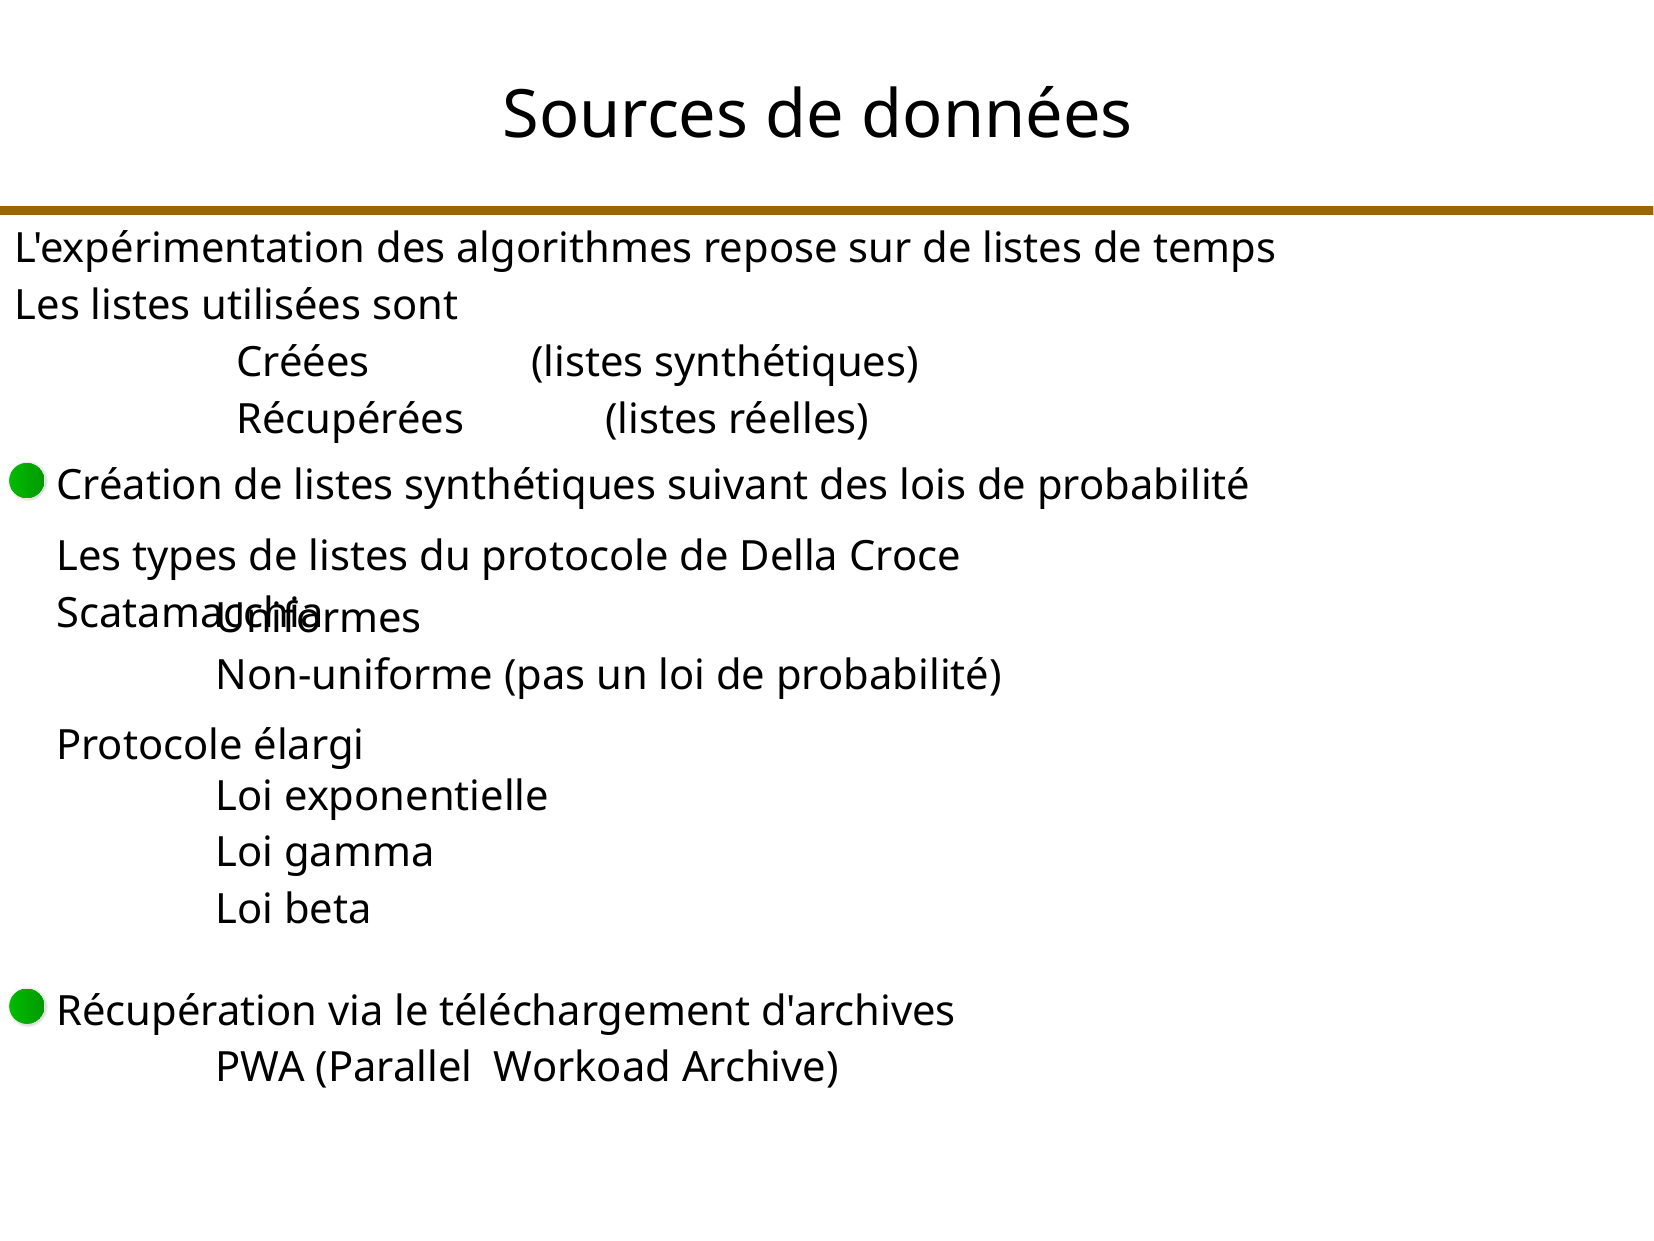

# Sources de données
L'expérimentation des algorithmes repose sur de listes de temps
Les listes utilisées sont
			Créées			(listes synthétiques)
			Récupérées		(listes réelles)
Création de listes synthétiques suivant des lois de probabilité
Les types de listes du protocole de Della Croce Scatamacchia
Uniformes
Non-uniforme (pas un loi de probabilité)
Protocole élargi
Loi exponentielle
Loi gamma
Loi beta
Récupération via le téléchargement d'archives
PWA (Parallel Workoad Archive)